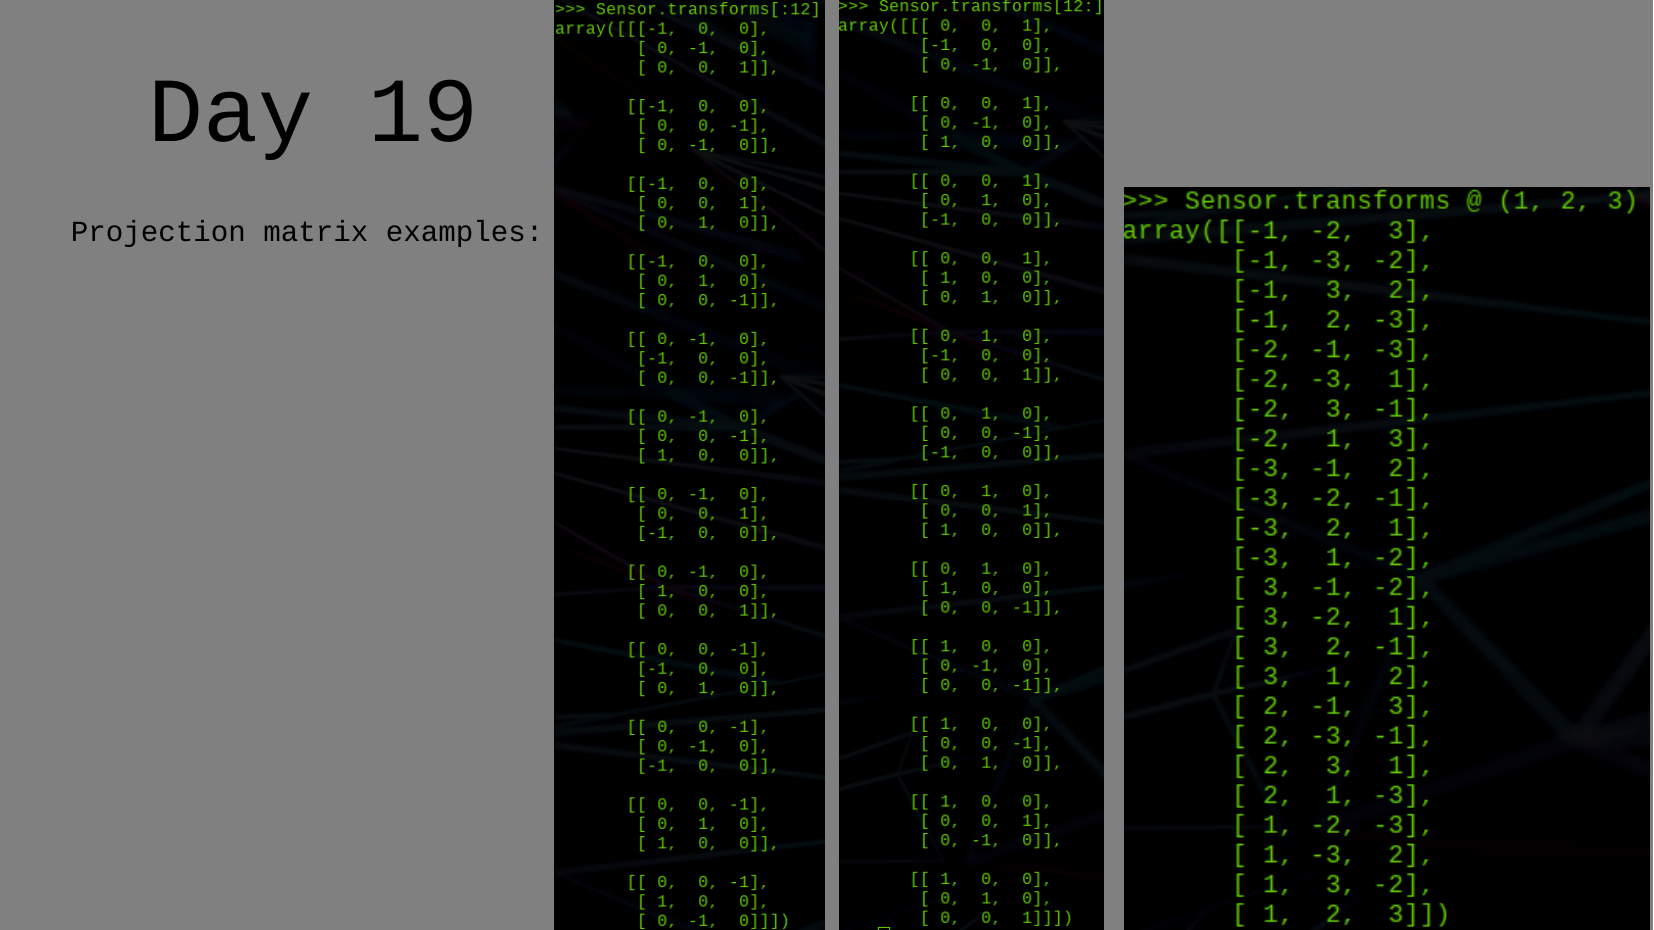

Projection matrix usage:
1 vector transformed by 10 different matrices
# Day 19
Projection matrix examples: